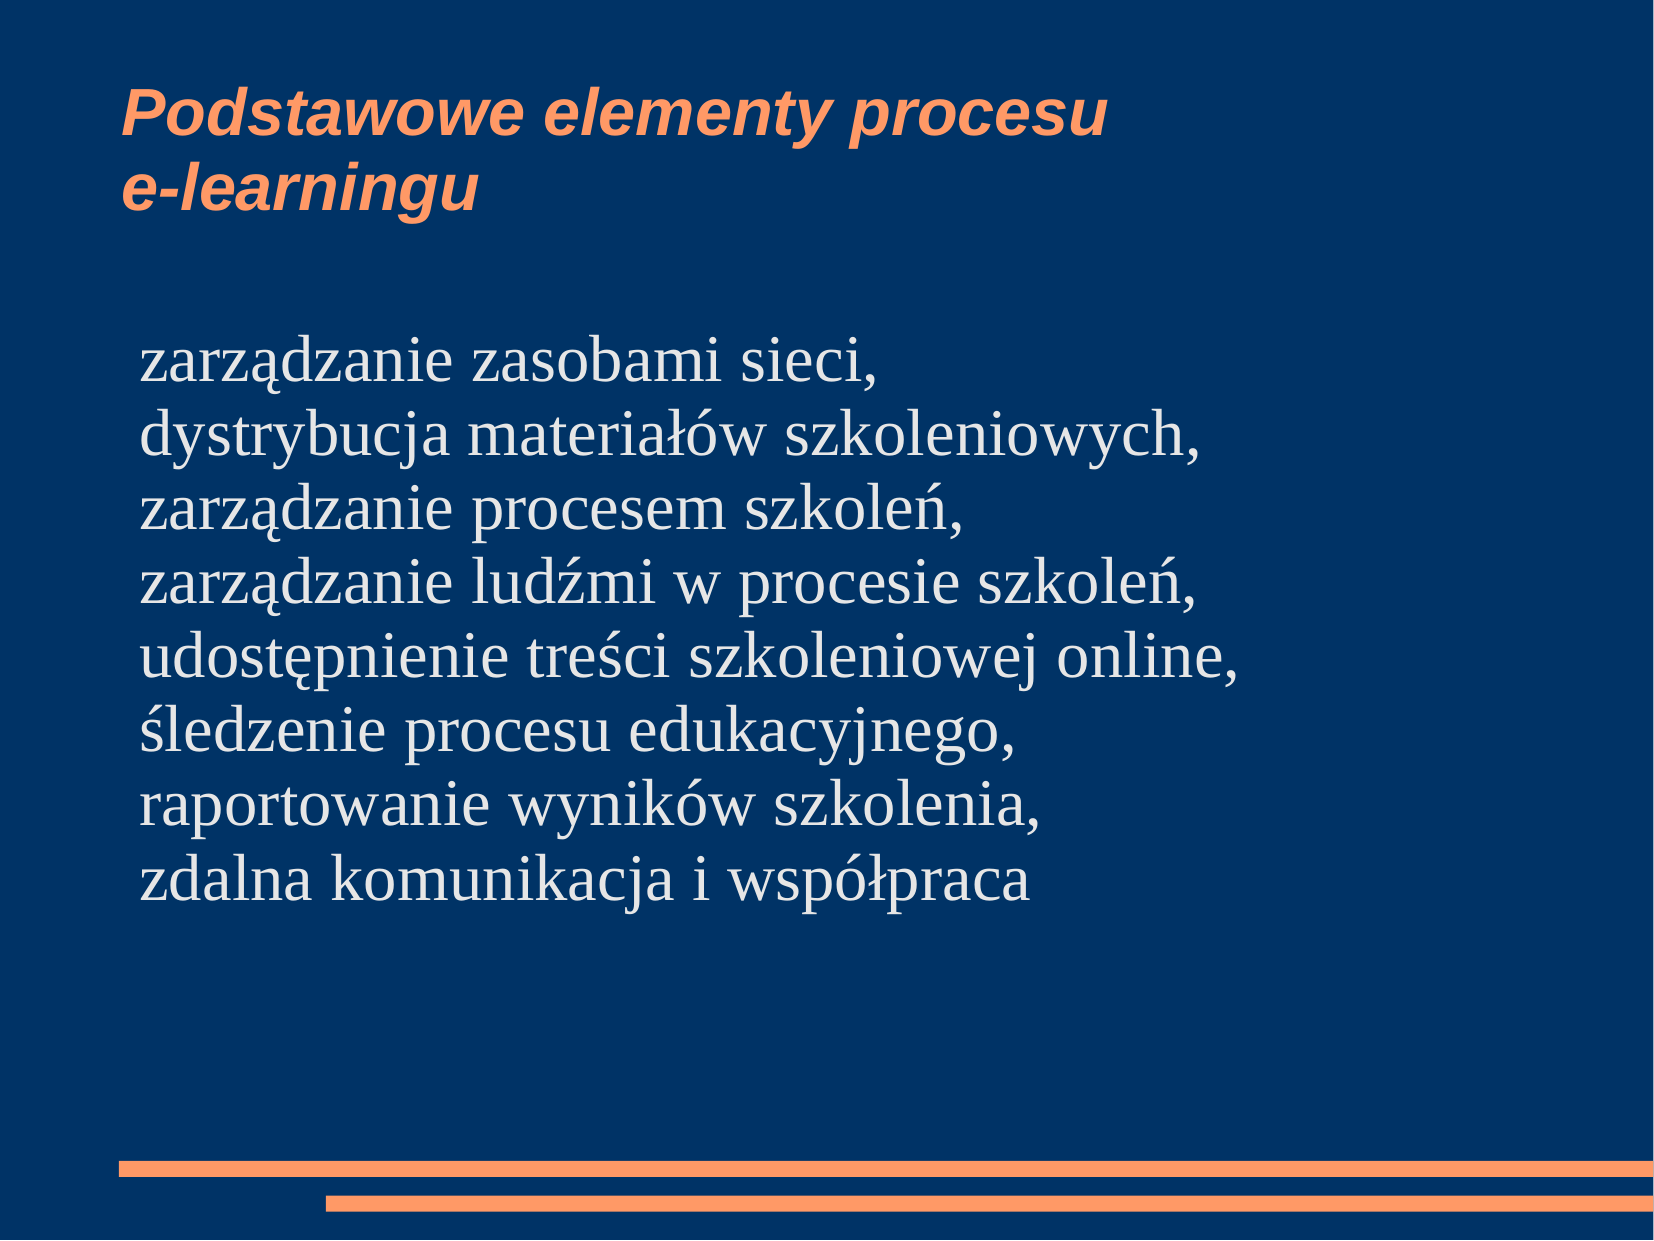

# Podstawowe elementy procesu e-learningu
zarządzanie zasobami sieci,
dystrybucja materiałów szkoleniowych,
zarządzanie procesem szkoleń,
zarządzanie ludźmi w procesie szkoleń,
udostępnienie treści szkoleniowej online,
śledzenie procesu edukacyjnego,
raportowanie wyników szkolenia,
zdalna komunikacja i współpraca